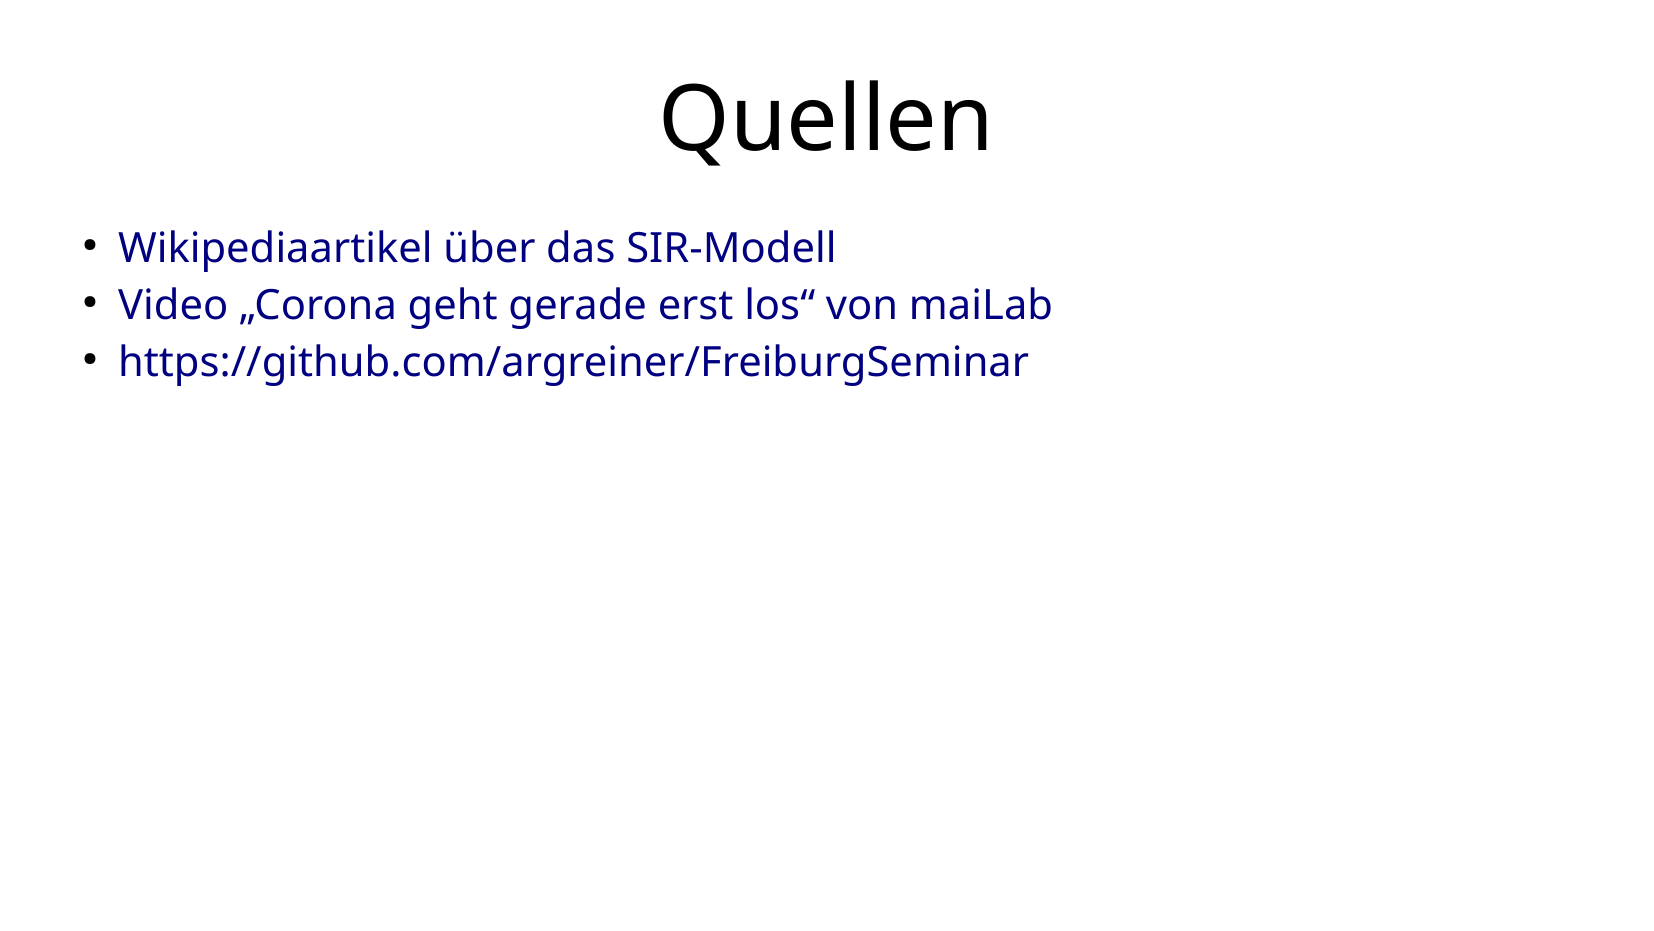

# Quellen
Wikipediaartikel über das SIR-Modell
Video „Corona geht gerade erst los“ von maiLab
https://github.com/argreiner/FreiburgSeminar